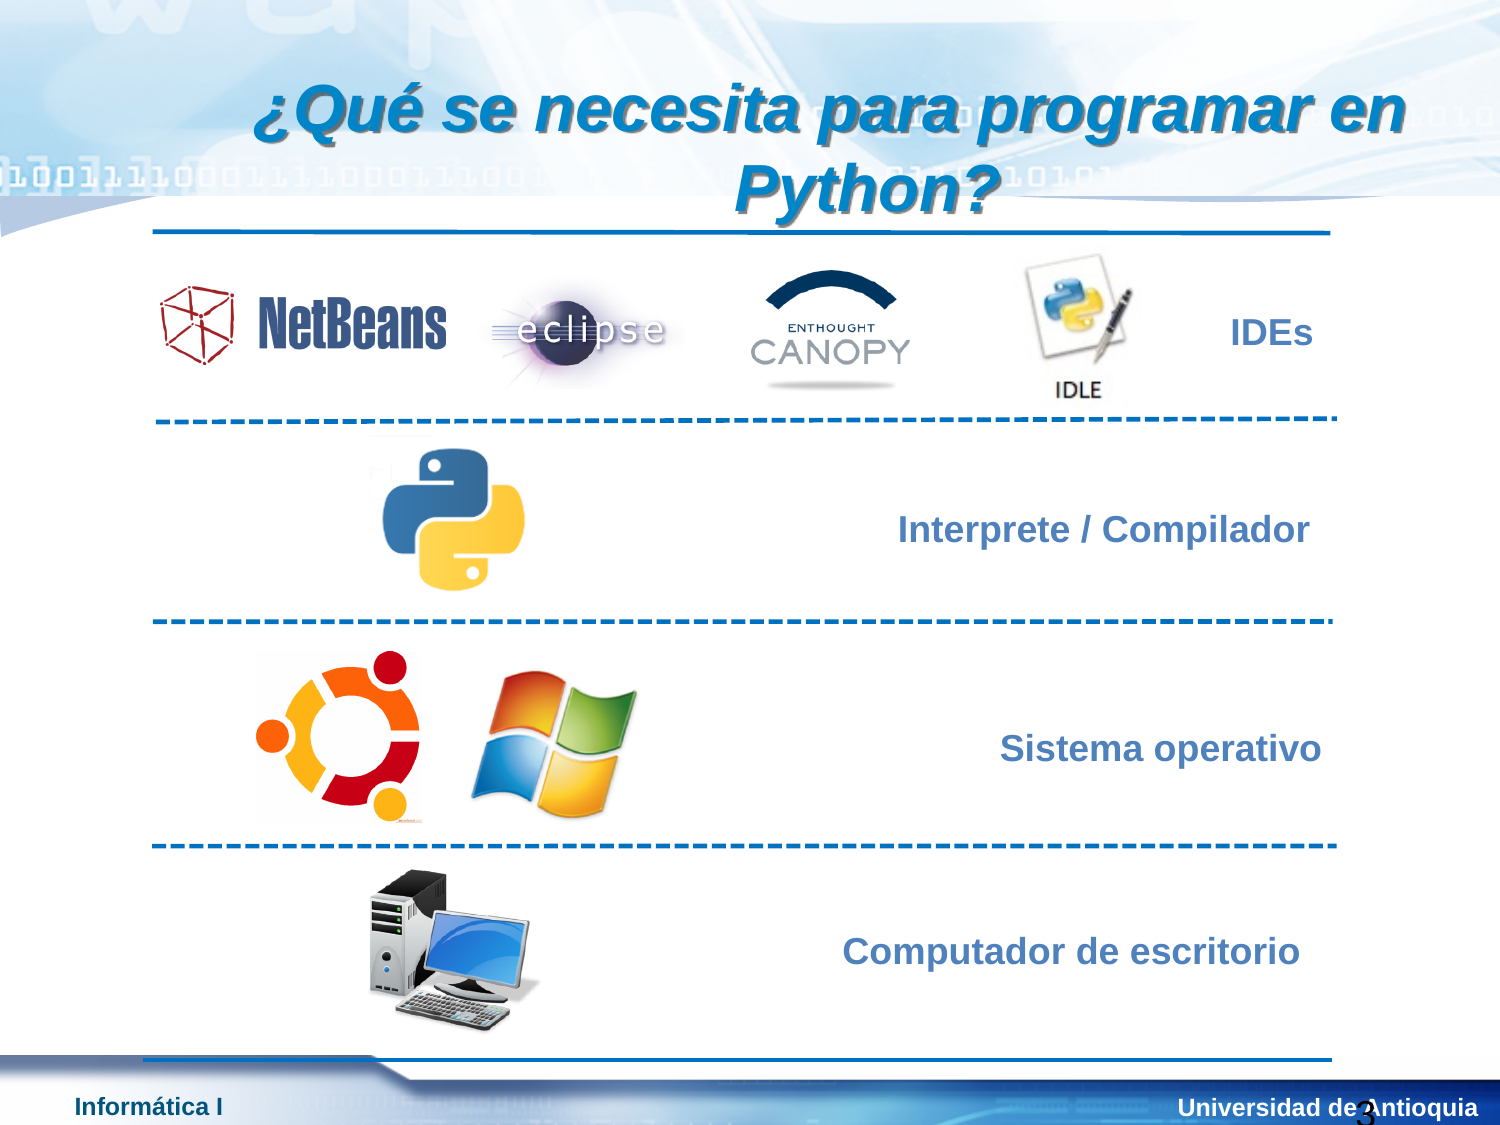

# ¿Qué se necesita para programar en Python?
IDEs
Interprete / Compilador
Sistema operativo
Computador de escritorio